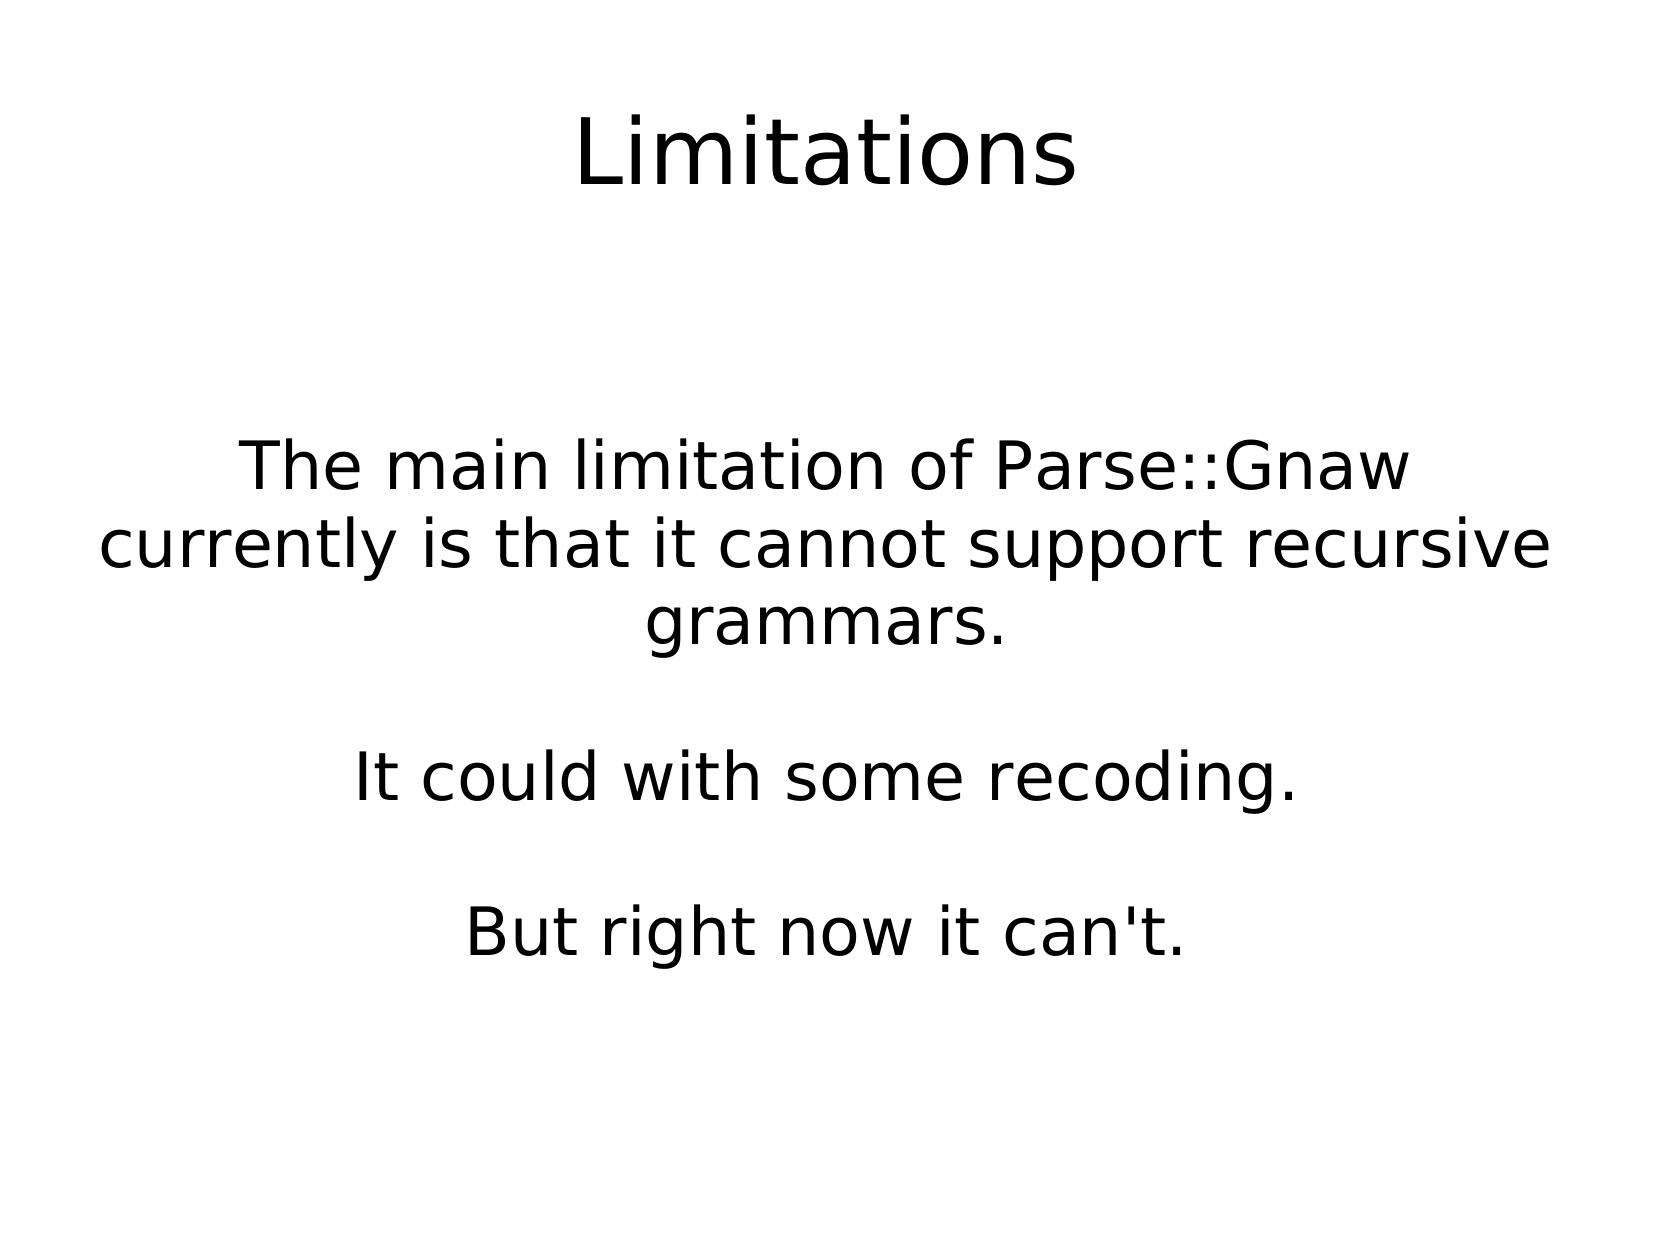

# Limitations
The main limitation of Parse::Gnaw currently is that it cannot support recursive grammars.
It could with some recoding.
But right now it can't.